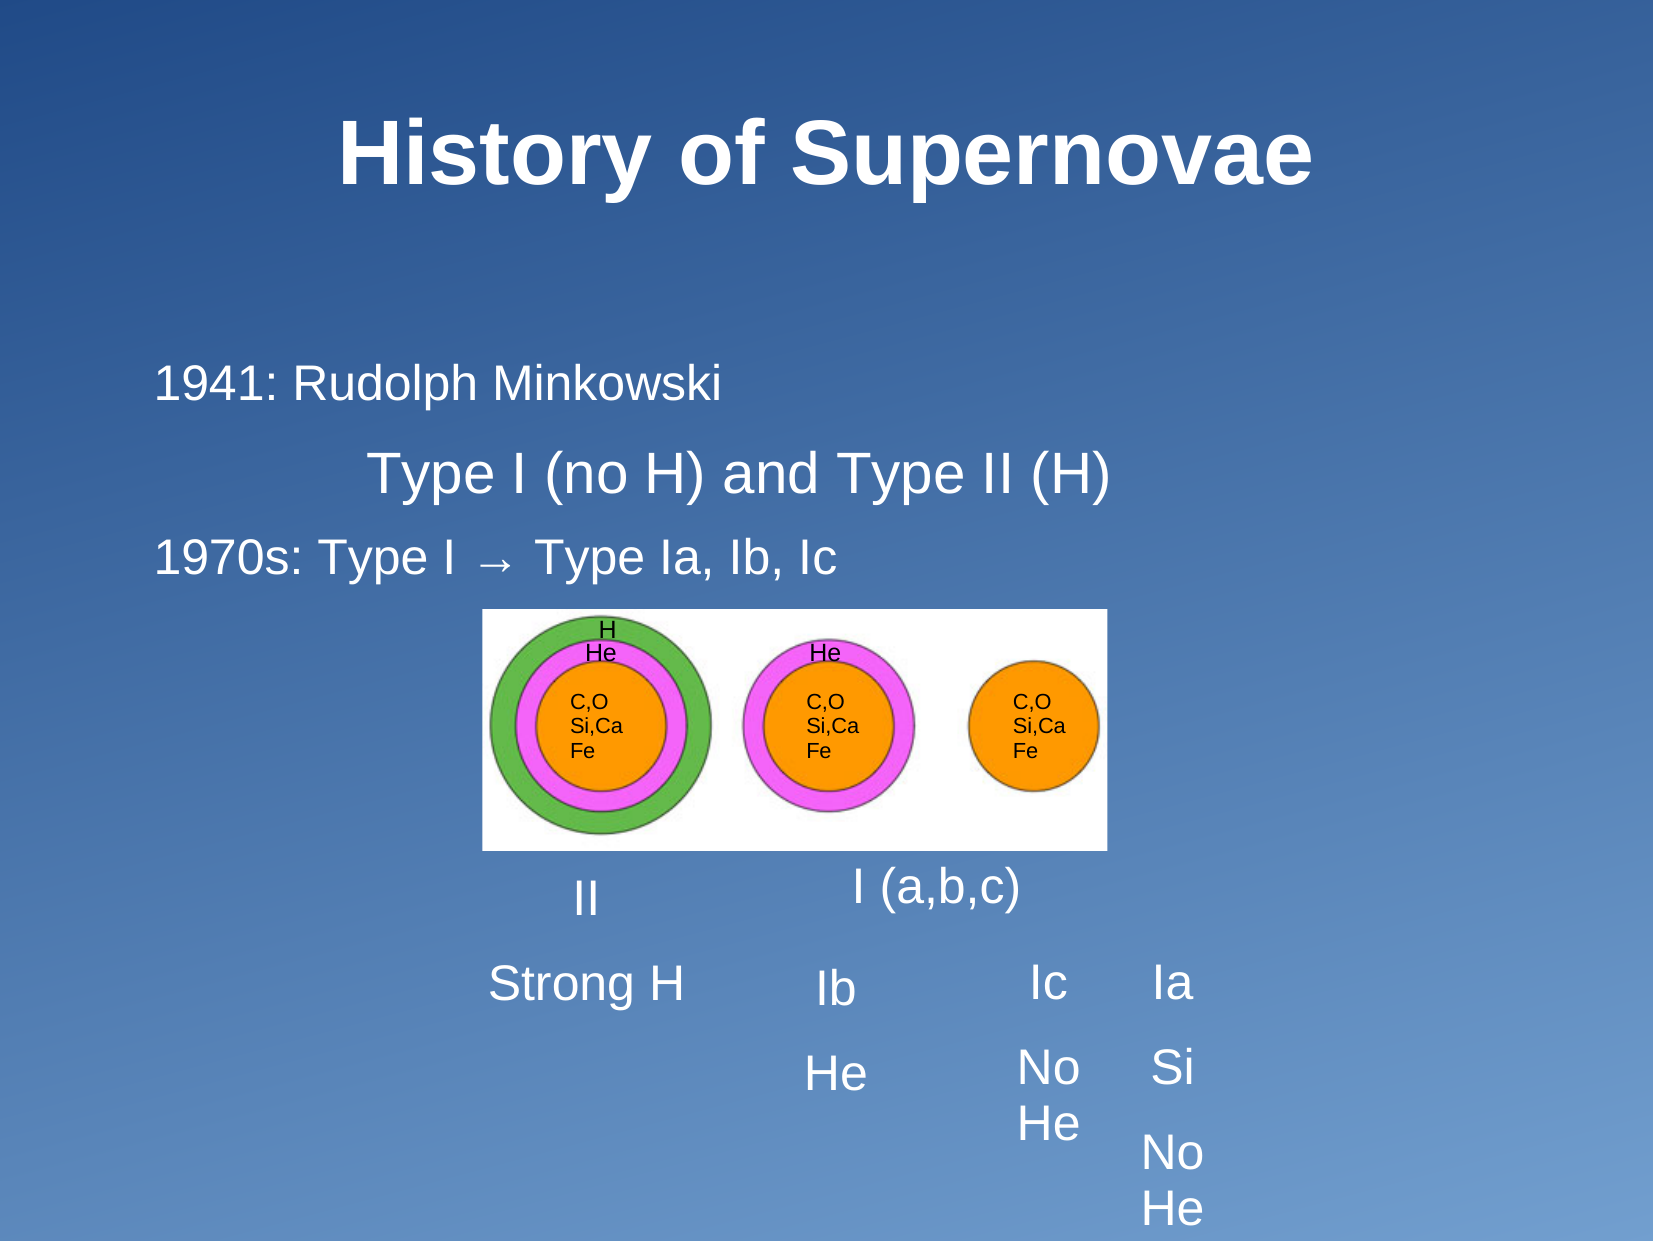

# History of Supernovae
1941: Rudolph Minkowski
Type I (no H) and Type II (H)
1970s: Type I → Type Ia, Ib, Ic
H
He
He
C,O
Si,Ca
Fe
C,O
Si,Ca
Fe
C,O
Si,Ca
Fe
I (a,b,c)
II
Strong H
Ic
No He
Ia
Si
No He
Ib
He